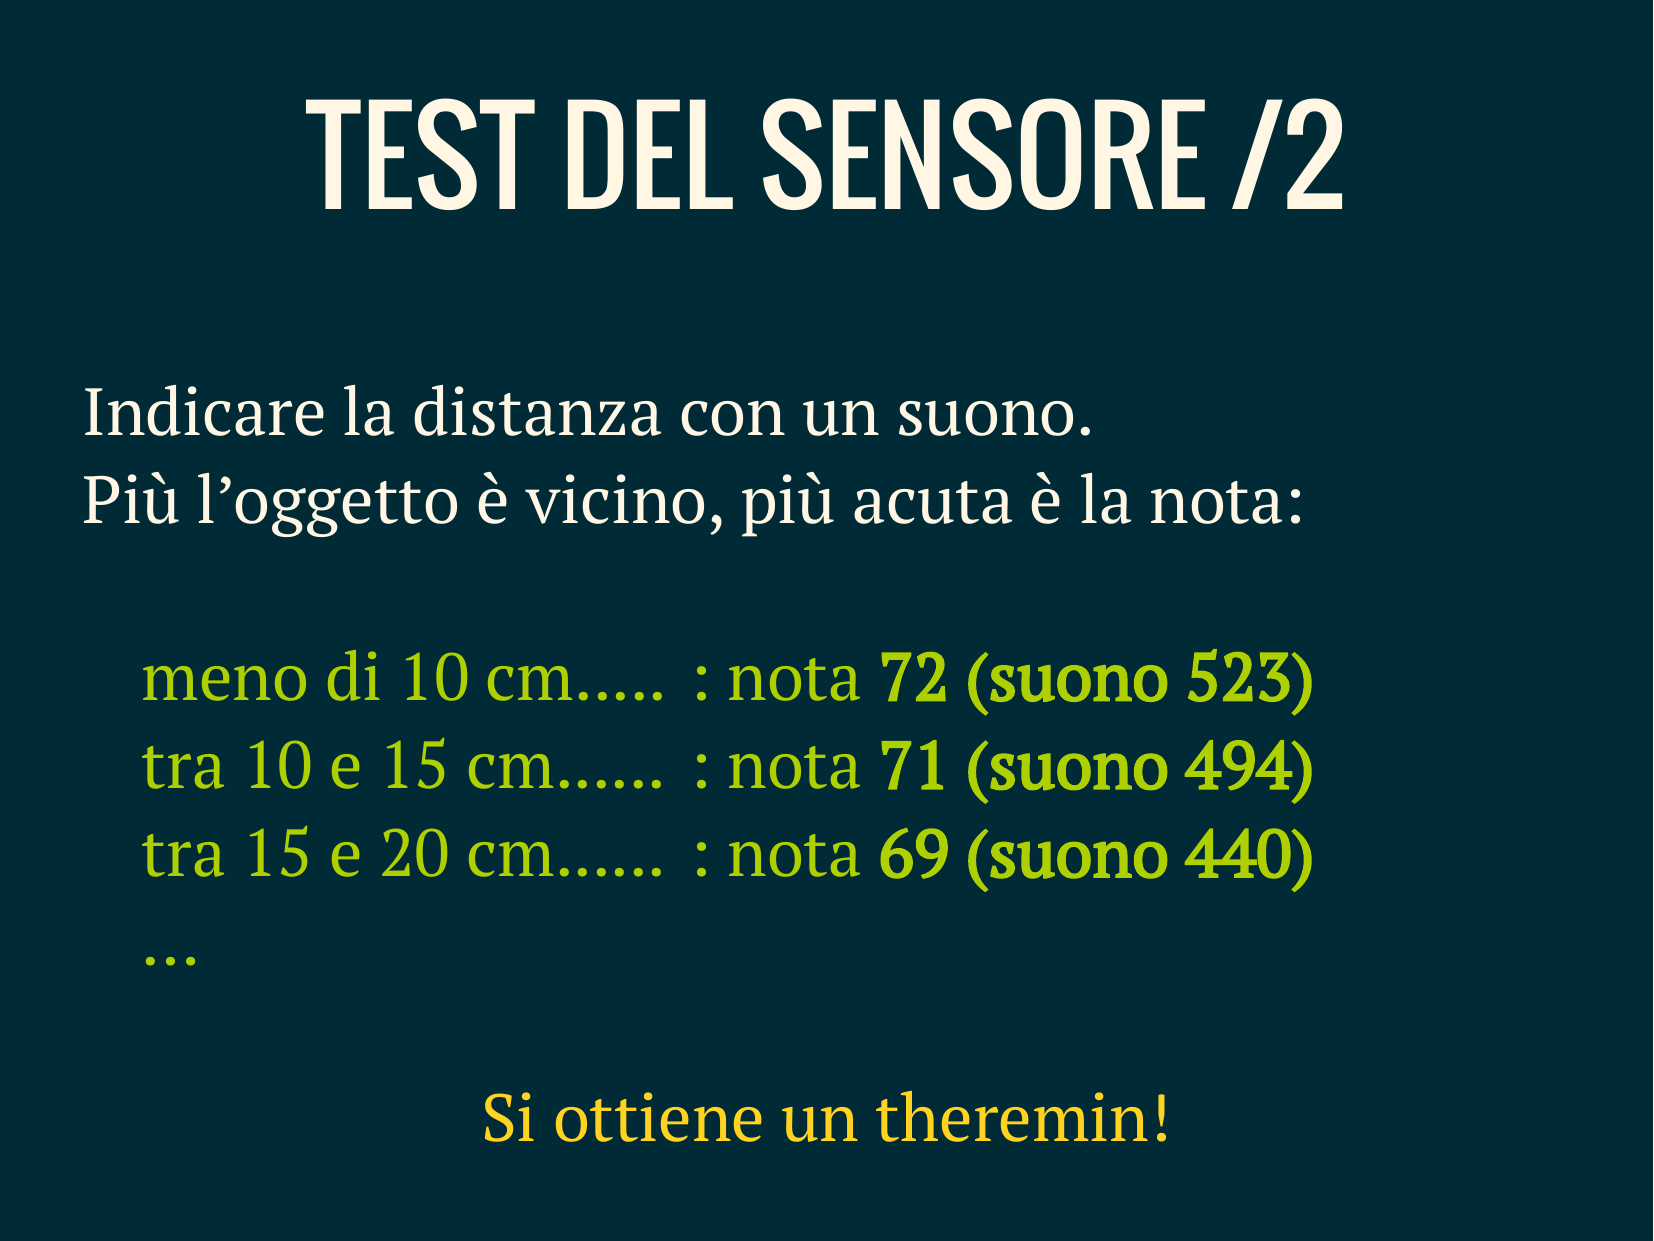

# Test del sensore /2
Indicare la distanza con un suono.
Più l’oggetto è vicino, più acuta è la nota:
	meno di 10 cm	 : nota 72 (suono 523)
	tra 10 e 15 cm	 : nota 71 (suono 494)
	tra 15 e 20 cm	 : nota 69 (suono 440)
	…
Si ottiene un theremin!